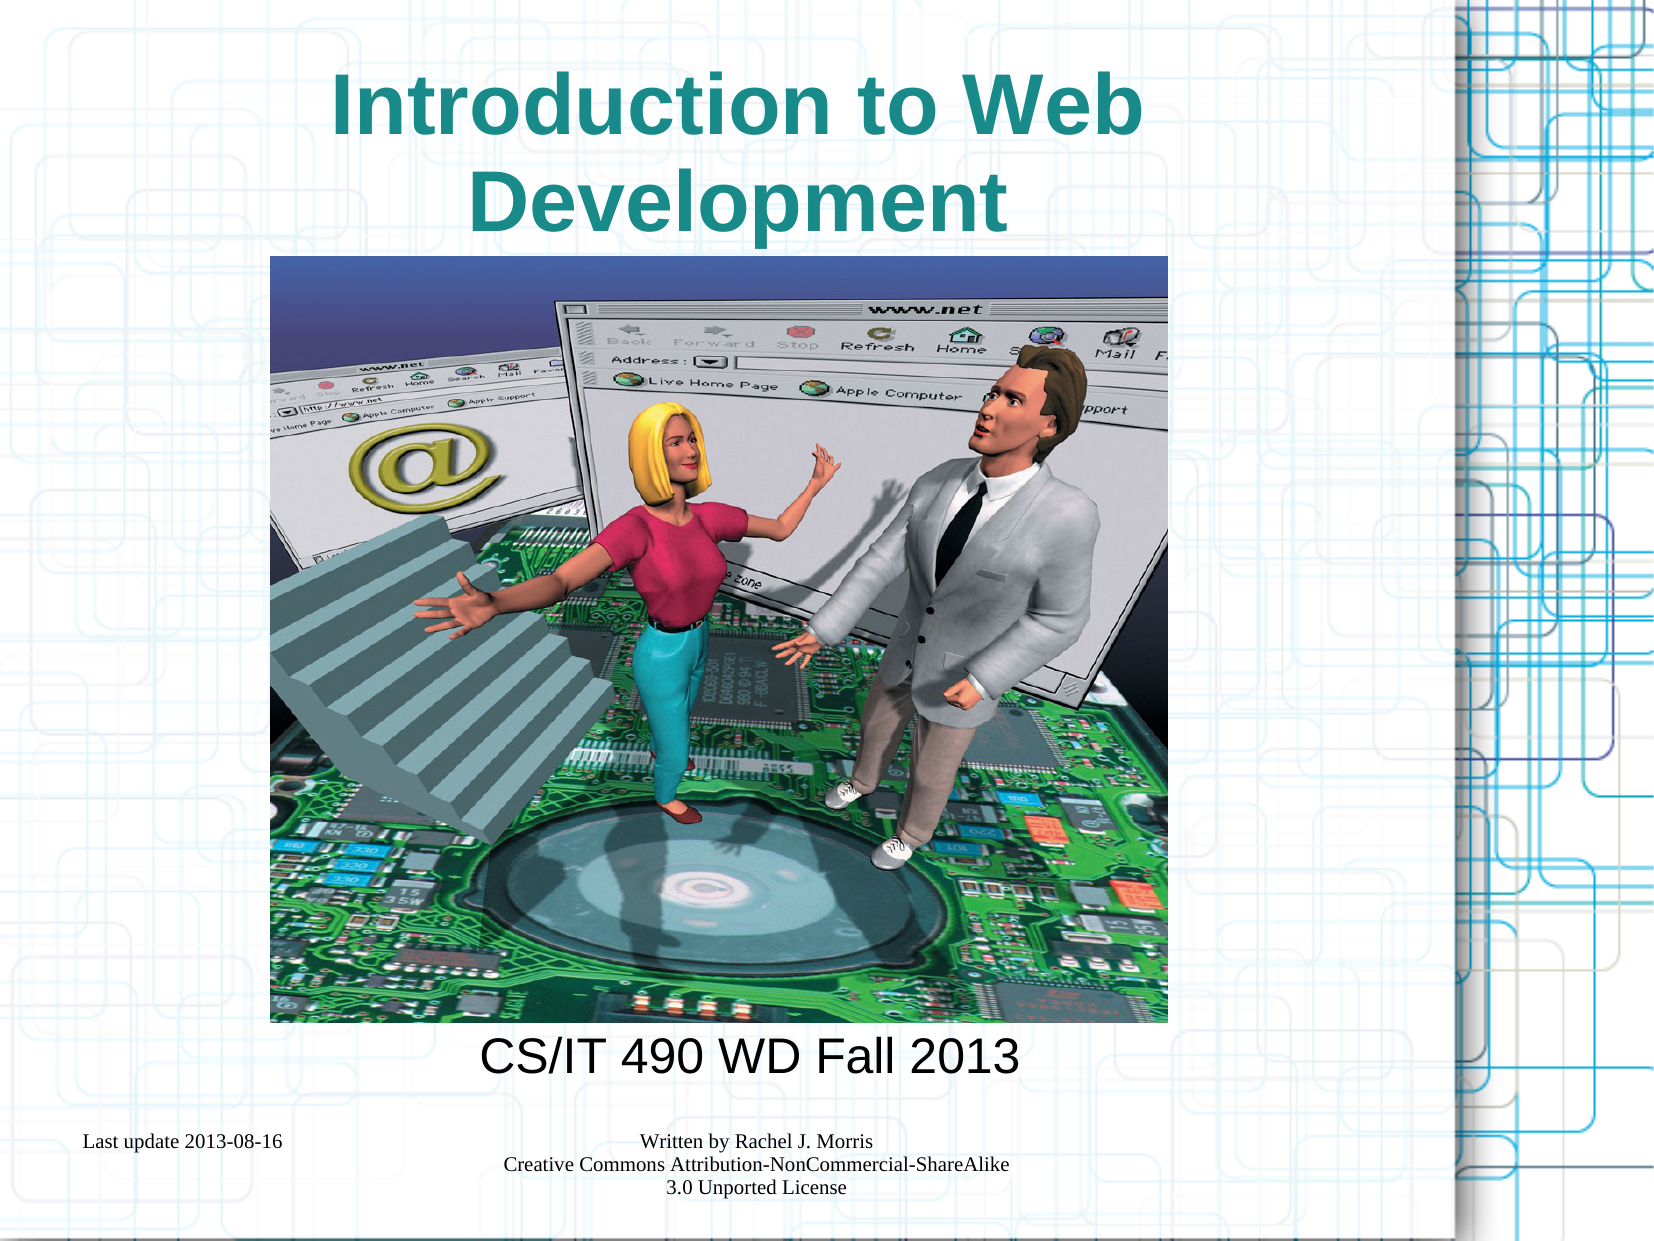

# Introduction to Web Development
CS/IT 490 WD Fall 2013